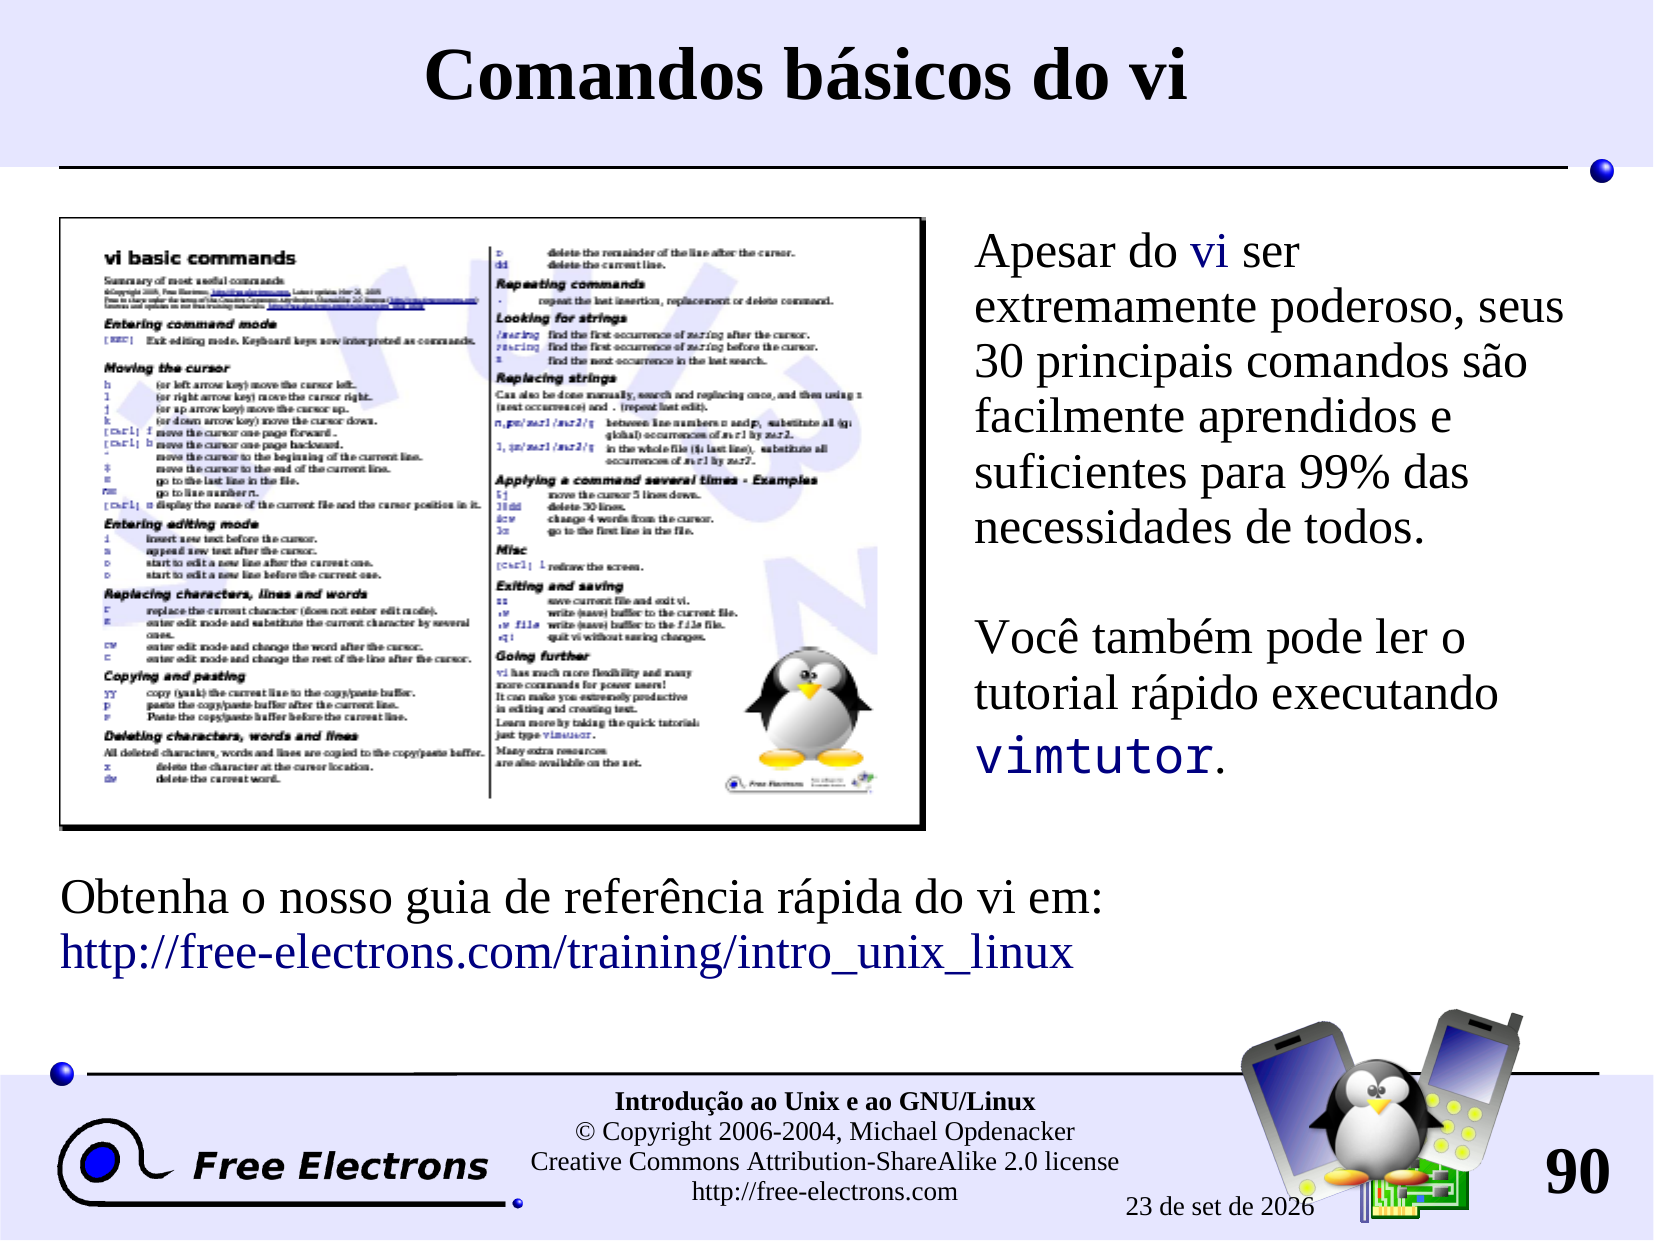

# Comandos básicos do vi
Apesar do vi ser extremamente poderoso, seus 30 principais comandos são facilmente aprendidos e suficientes para 99% das necessidades de todos.
Você também pode ler o tutorial rápido executando vimtutor.
Obtenha o nosso guia de referência rápida do vi em:
http://free-electrons.com/training/intro_unix_linux